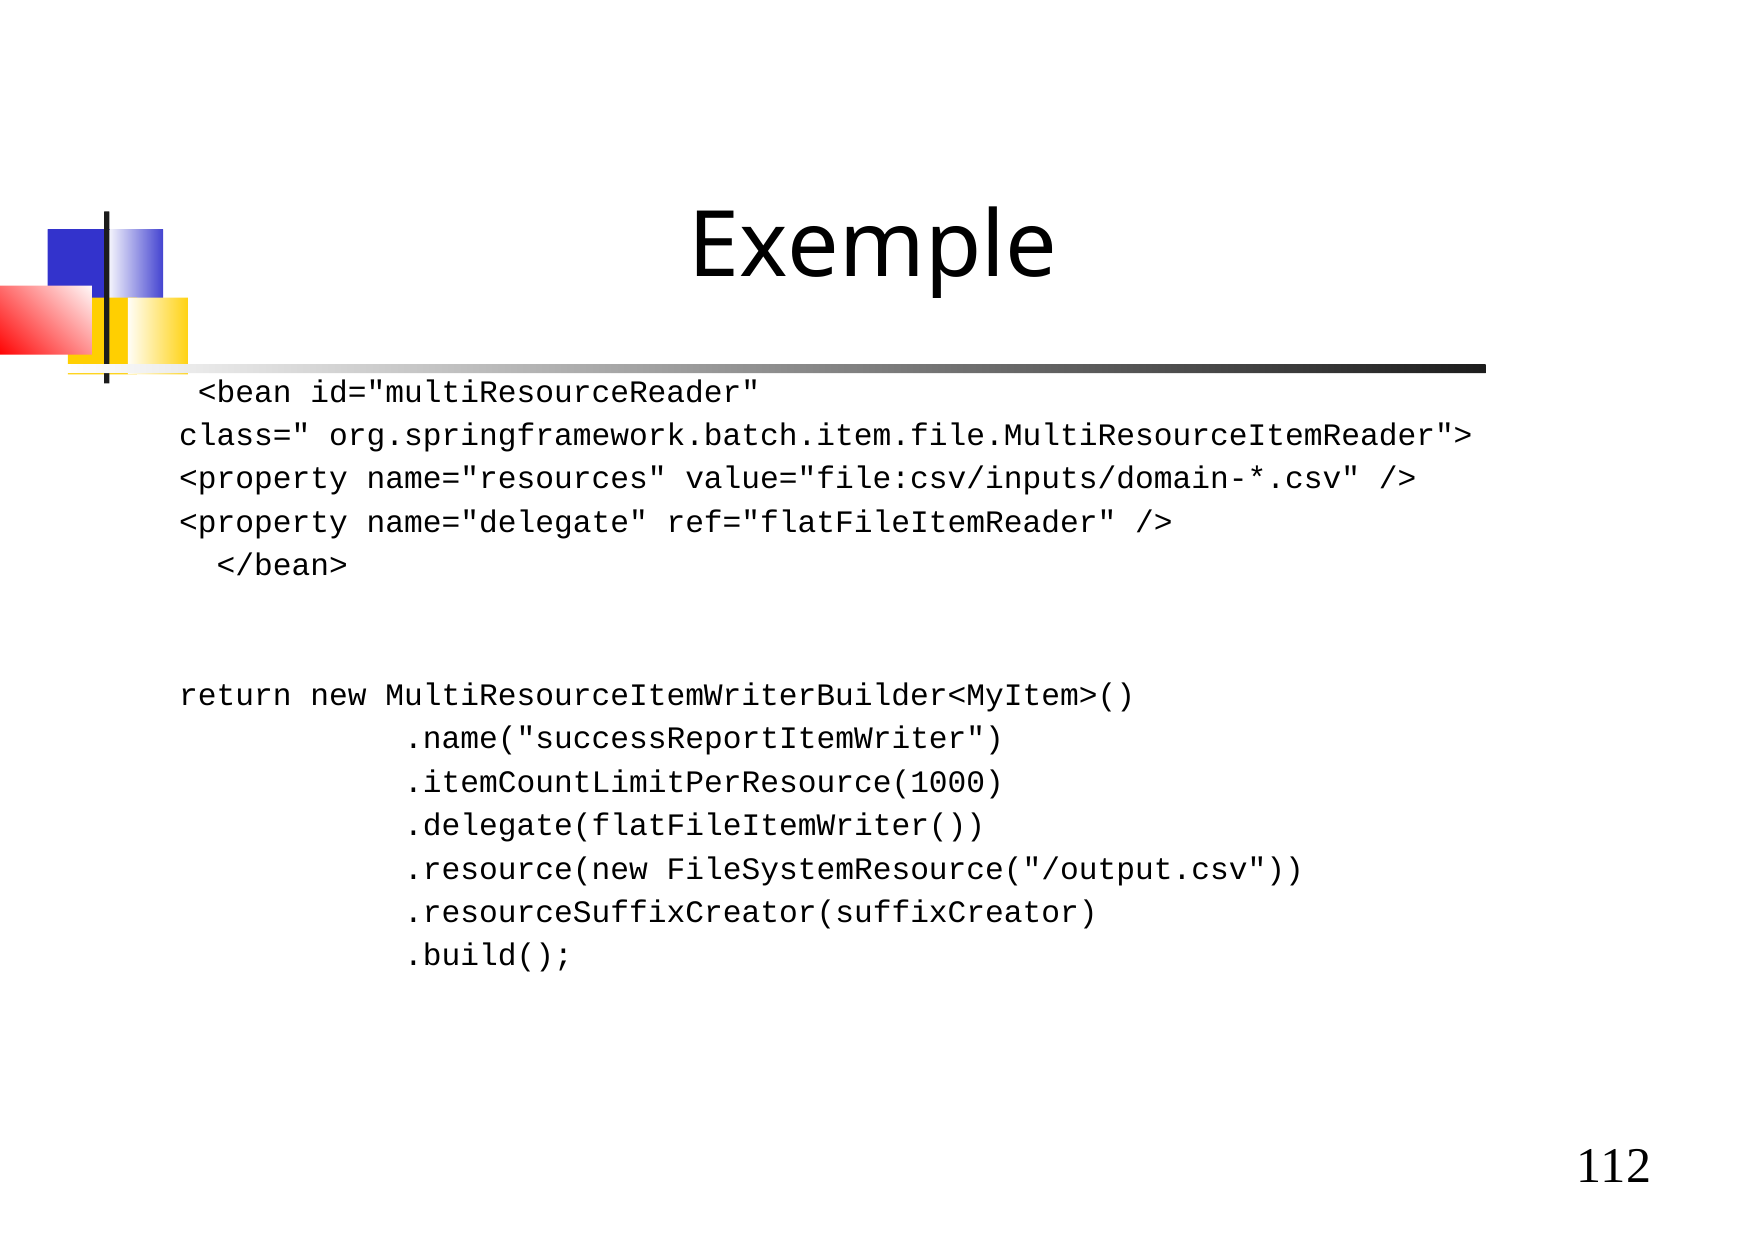

# Exemple
 <bean id="multiResourceReader"
class=" org.springframework.batch.item.file.MultiResourceItemReader">
<property name="resources" value="file:csv/inputs/domain-*.csv" />
<property name="delegate" ref="flatFileItemReader" />
 </bean>
return new MultiResourceItemWriterBuilder<MyItem>()
 .name("successReportItemWriter")
 .itemCountLimitPerResource(1000)
 .delegate(flatFileItemWriter())
 .resource(new FileSystemResource("/output.csv"))
 .resourceSuffixCreator(suffixCreator)
 .build();